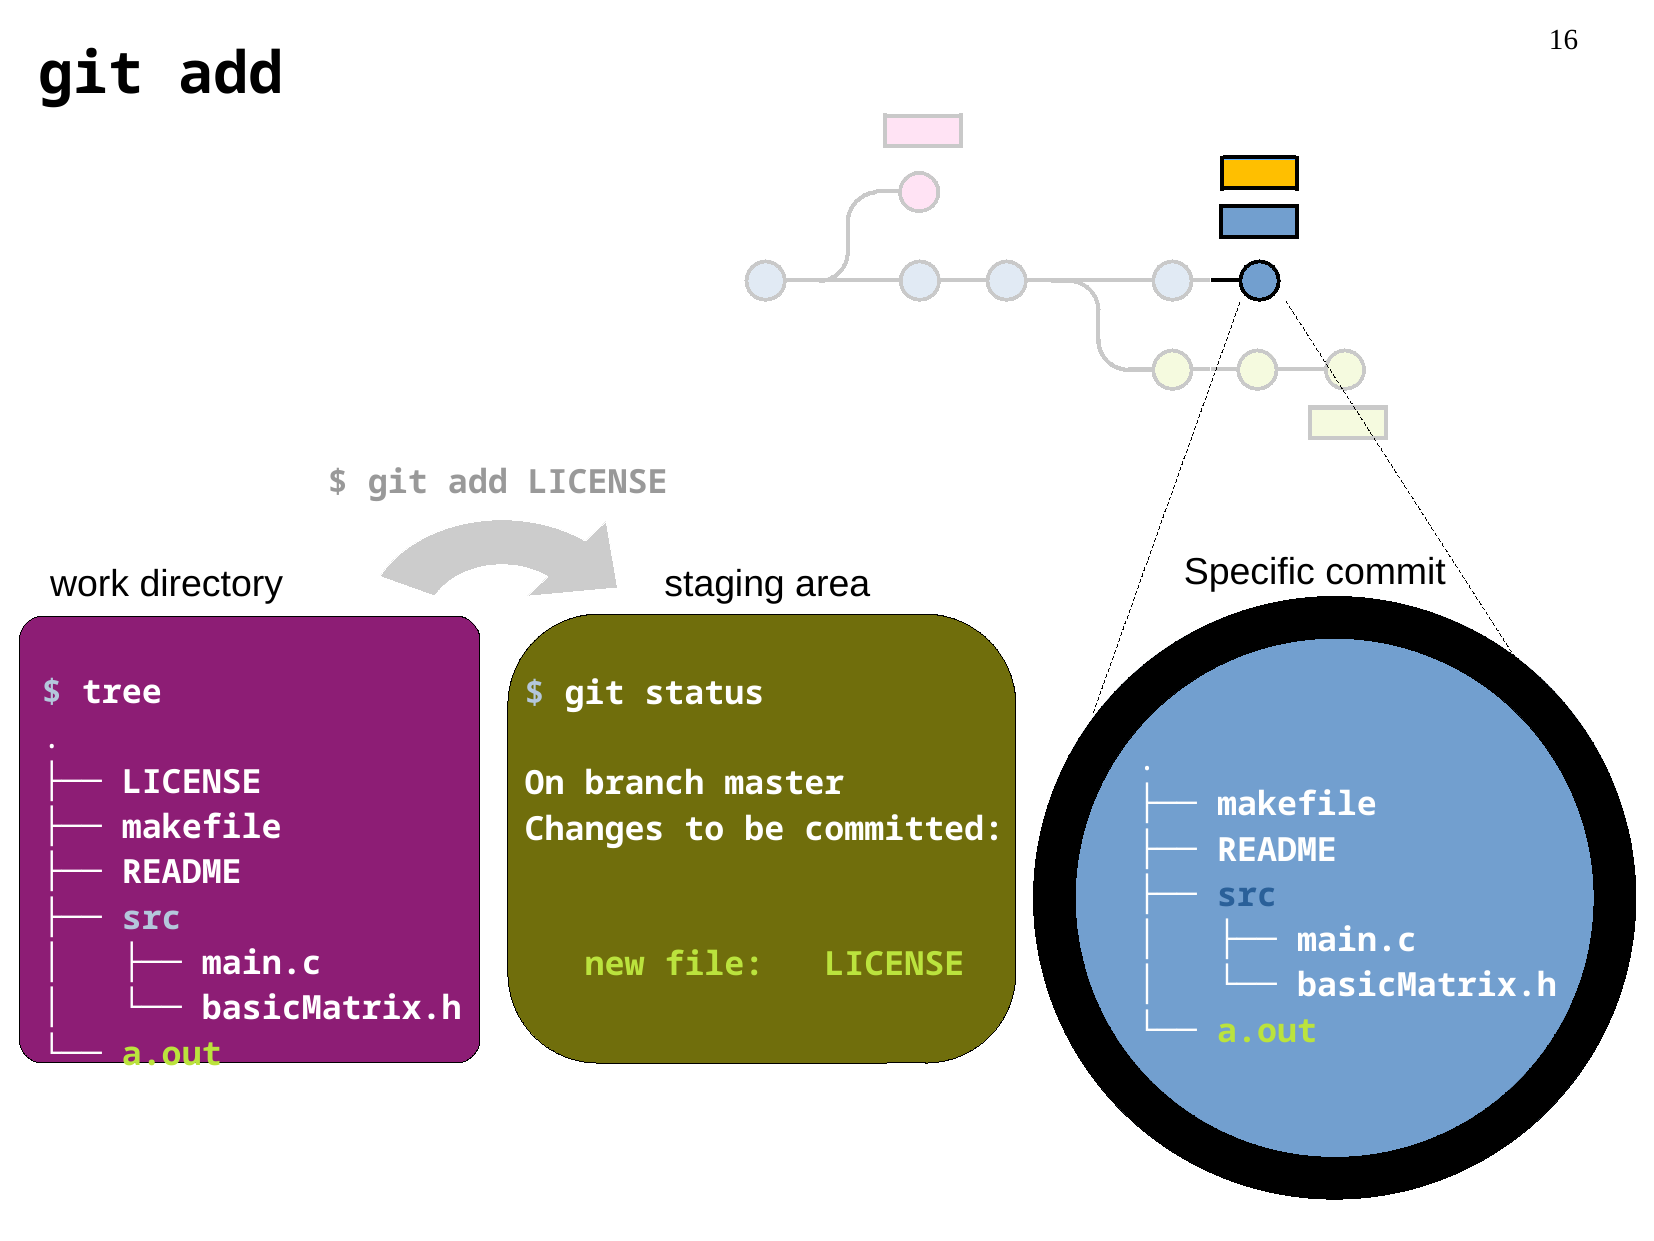

git add
16
$ git add LICENSE
Specific commit
work directory
staging area
$ tree
.
├── LICENSE
├── makefile
├── README
├── src
│   ├── main.c
│   └── basicMatrix.h
└── a.out
$ git status
On branch master
Changes to be committed:
 new file: LICENSE
.
├── makefile
├── README
├── src
│   ├── main.c
│   └── basicMatrix.h
└── a.out